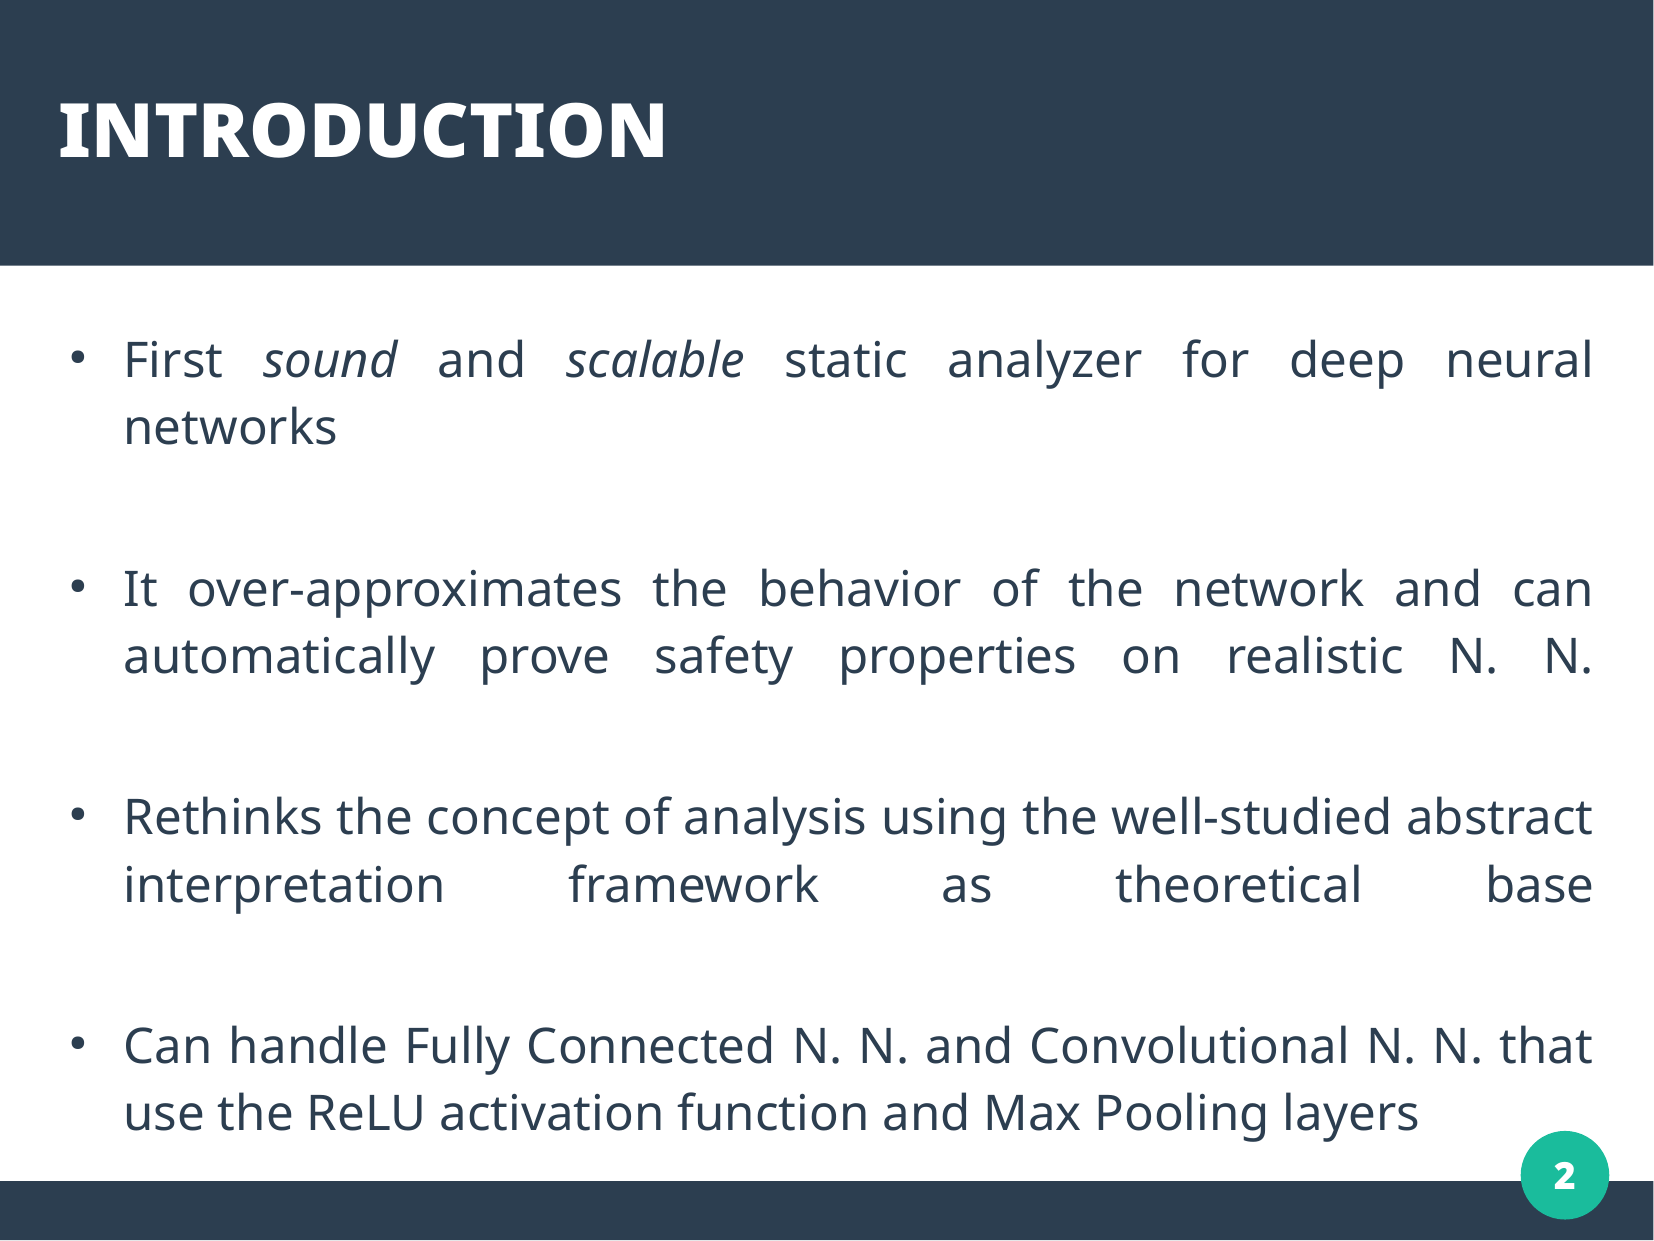

# INTRODUCTION
First sound and scalable static analyzer for deep neural networks
It over-approximates the behavior of the network and can automatically prove safety properties on realistic N. N.
Rethinks the concept of analysis using the well-studied abstract interpretation framework as theoretical base
Can handle Fully Connected N. N. and Convolutional N. N. that use the ReLU activation function and Max Pooling layers
2